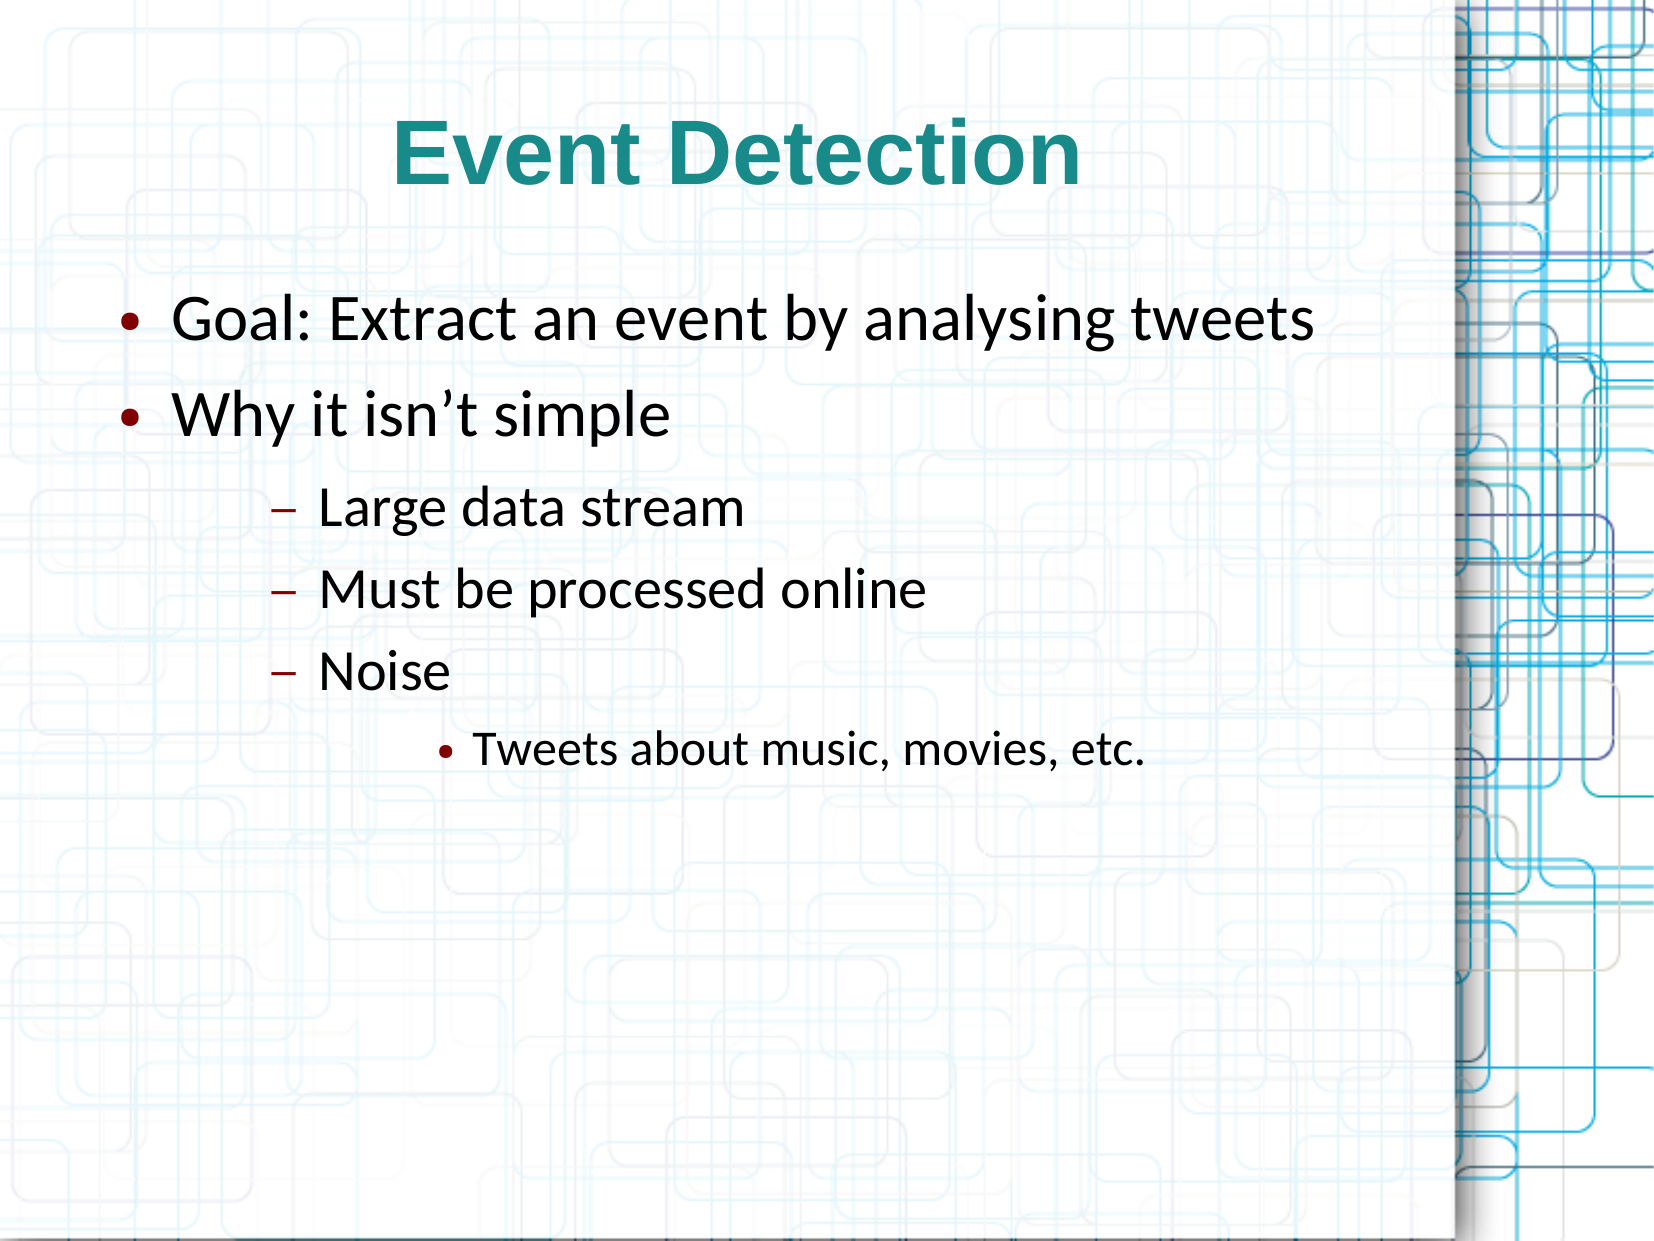

# Event Detection
Goal: Extract an event by analysing tweets
Why it isn’t simple
Large data stream
Must be processed online
Noise
Tweets about music, movies, etc.